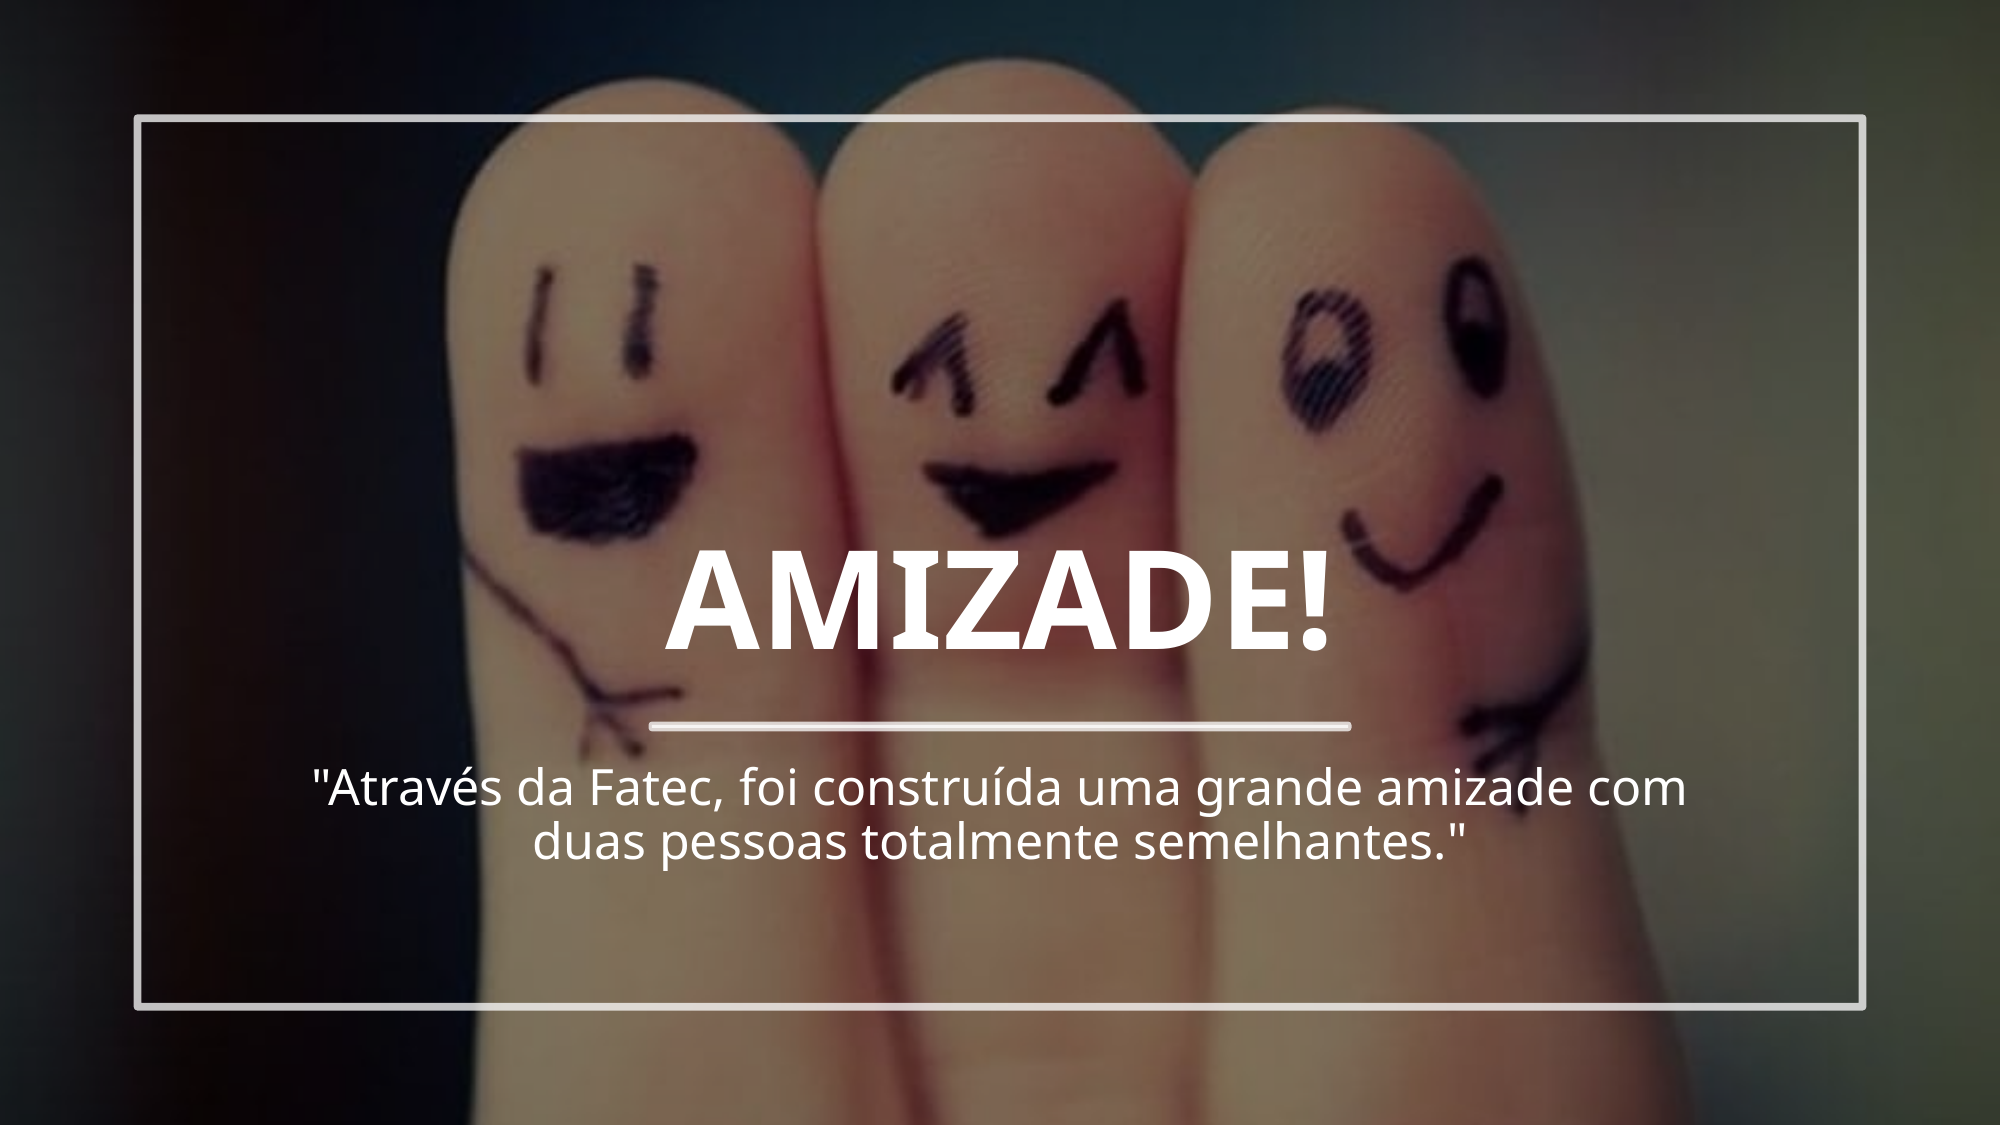

# AMIZADE!
"Através da Fatec, foi construída uma grande amizade com duas pessoas totalmente semelhantes."